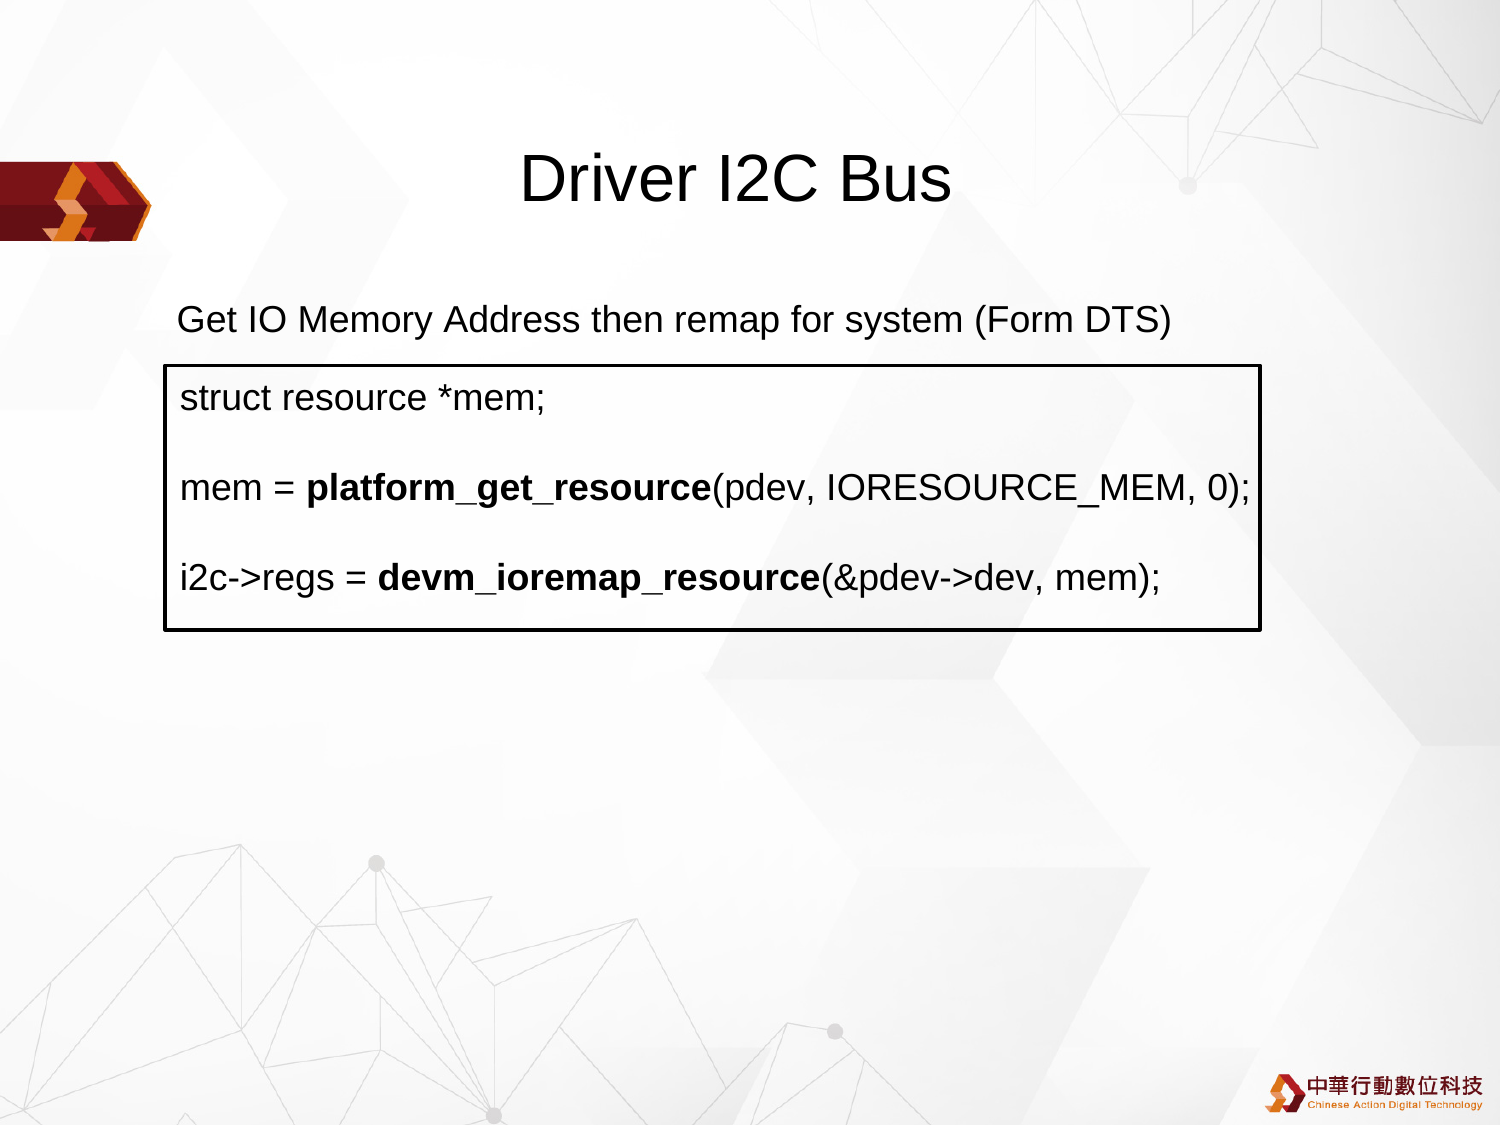

# Driver I2C Bus
Get IO Memory Address then remap for system (Form DTS)
struct resource *mem;
mem = platform_get_resource(pdev, IORESOURCE_MEM, 0);
i2c->regs = devm_ioremap_resource(&pdev->dev, mem);